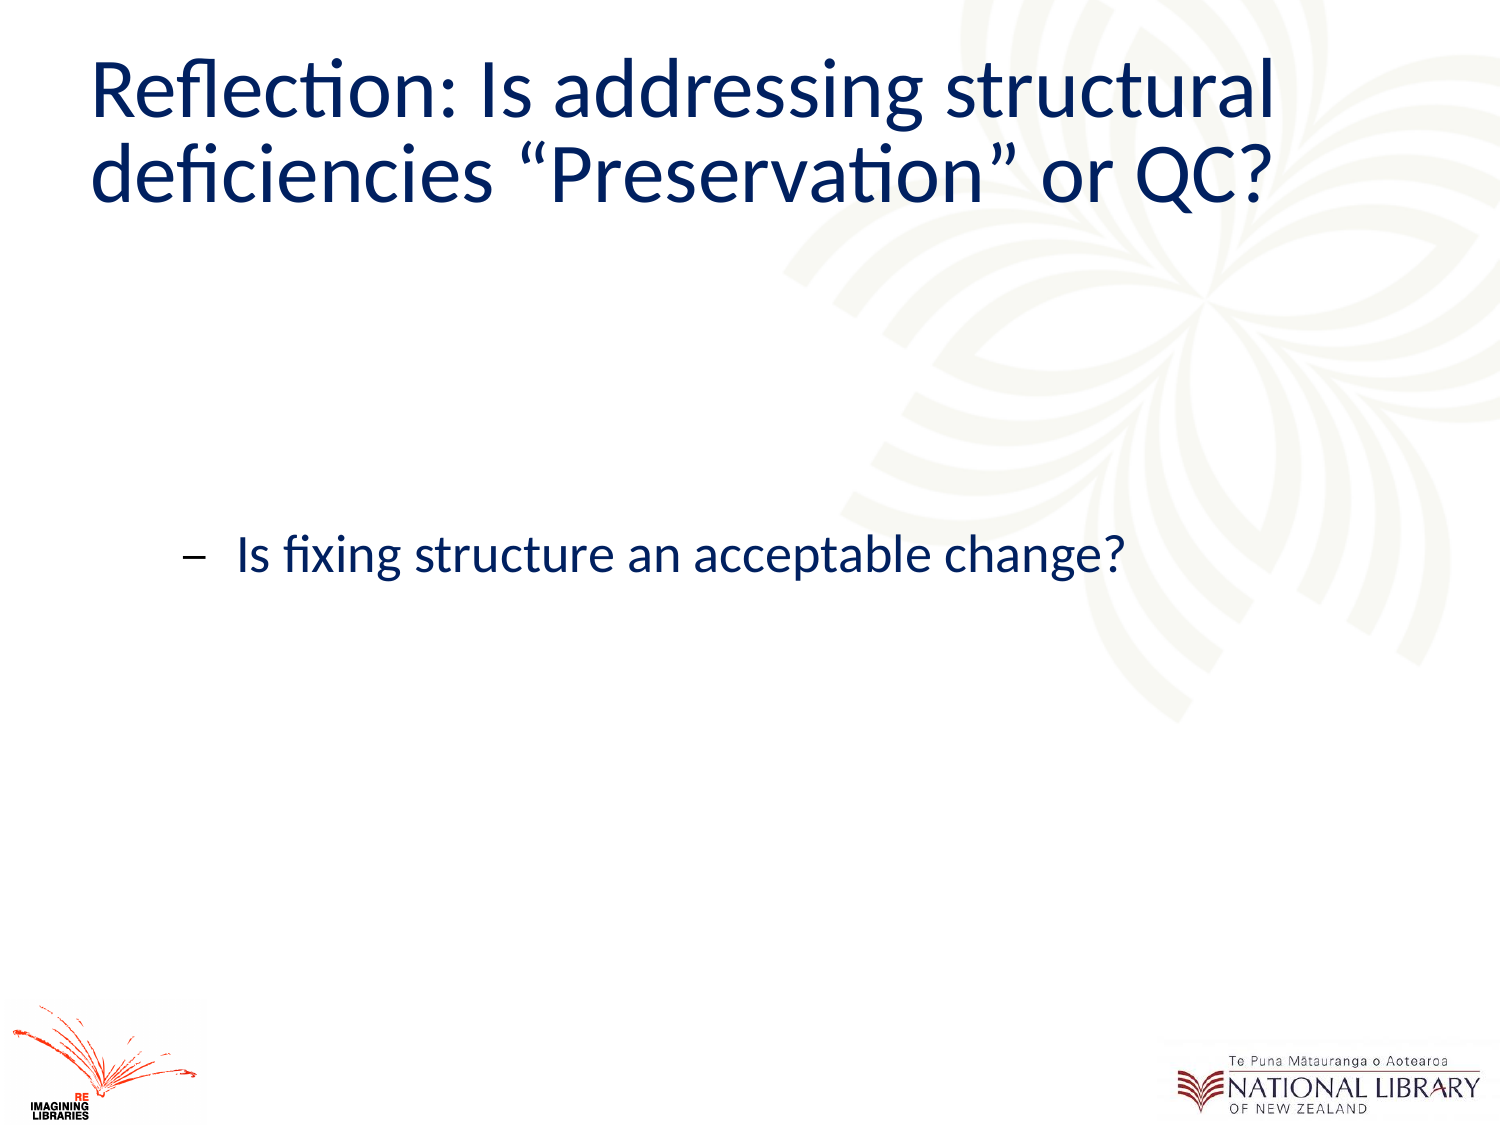

# Reflection: Is addressing structural deficiencies “Preservation” or QC?
Is fixing structure an acceptable change?